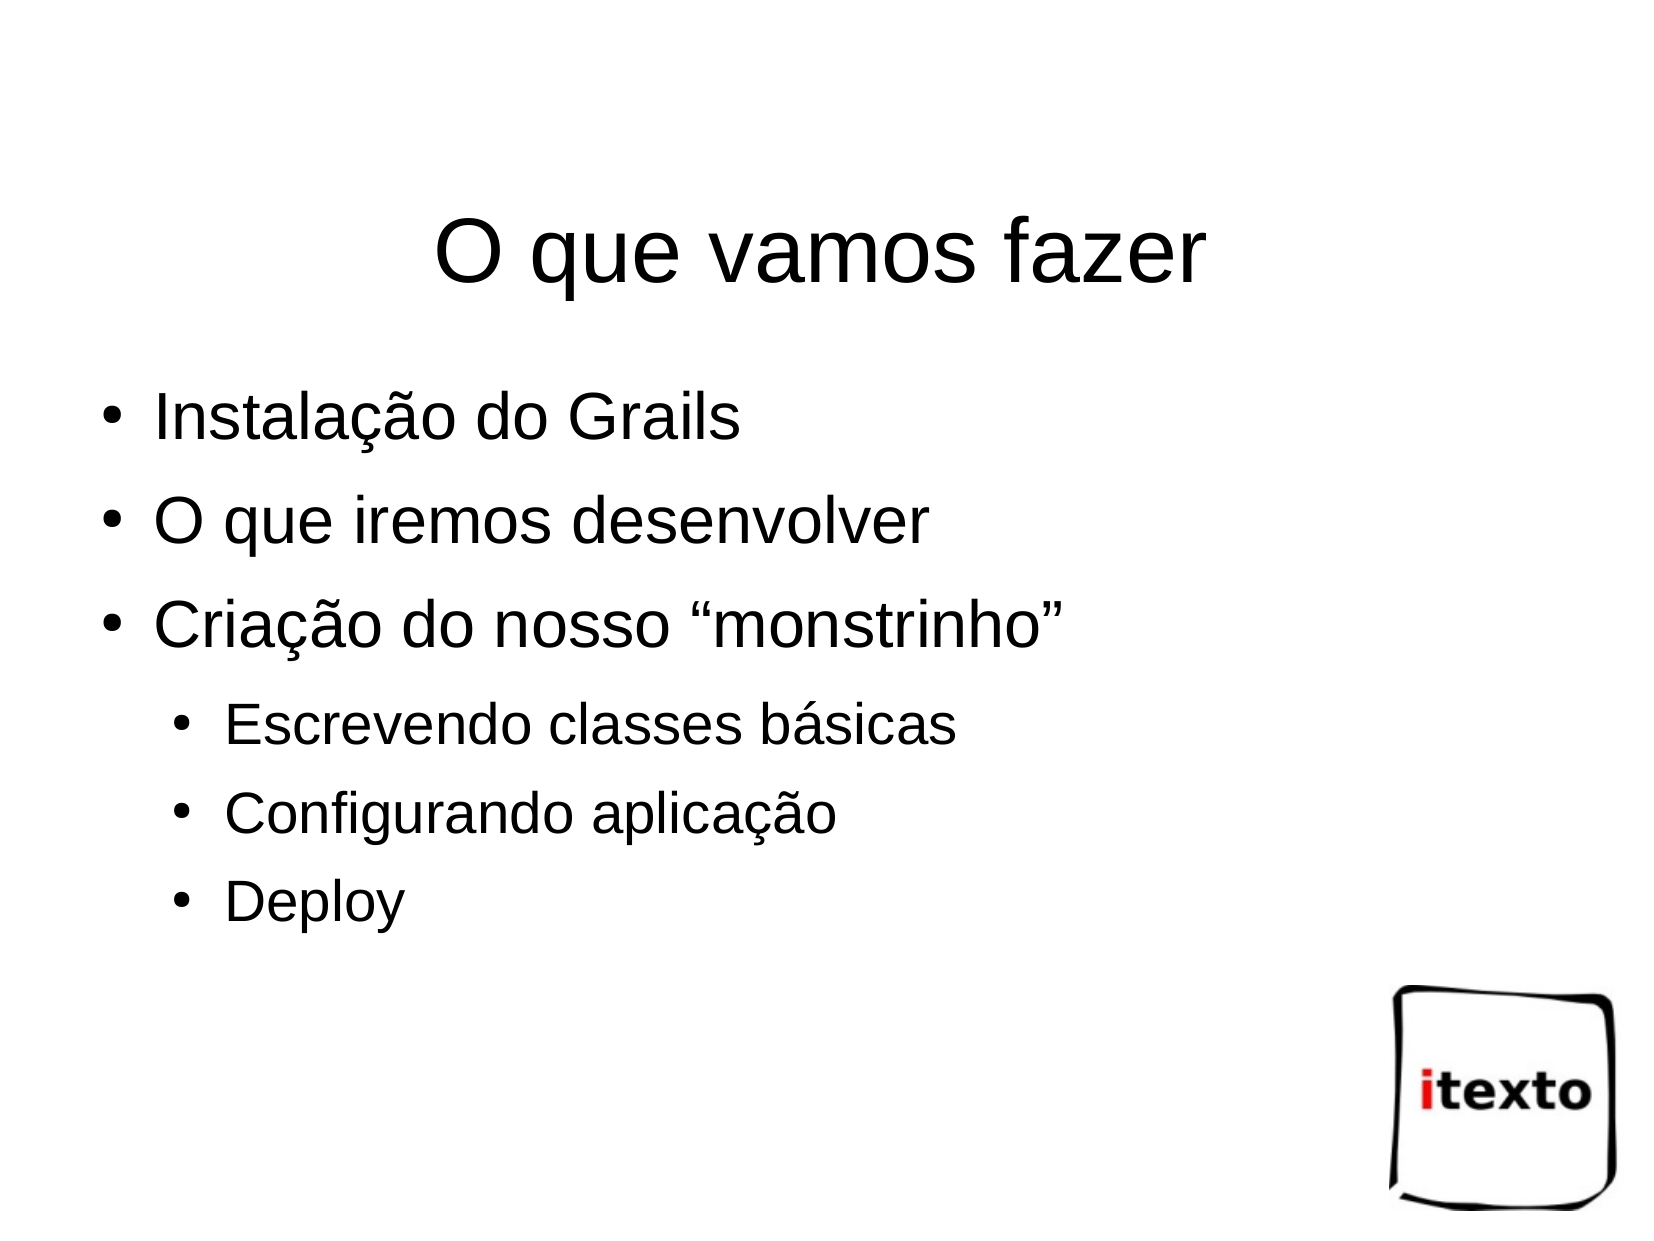

# O que vamos fazer
Instalação do Grails
O que iremos desenvolver
Criação do nosso “monstrinho”
Escrevendo classes básicas
Configurando aplicação
Deploy